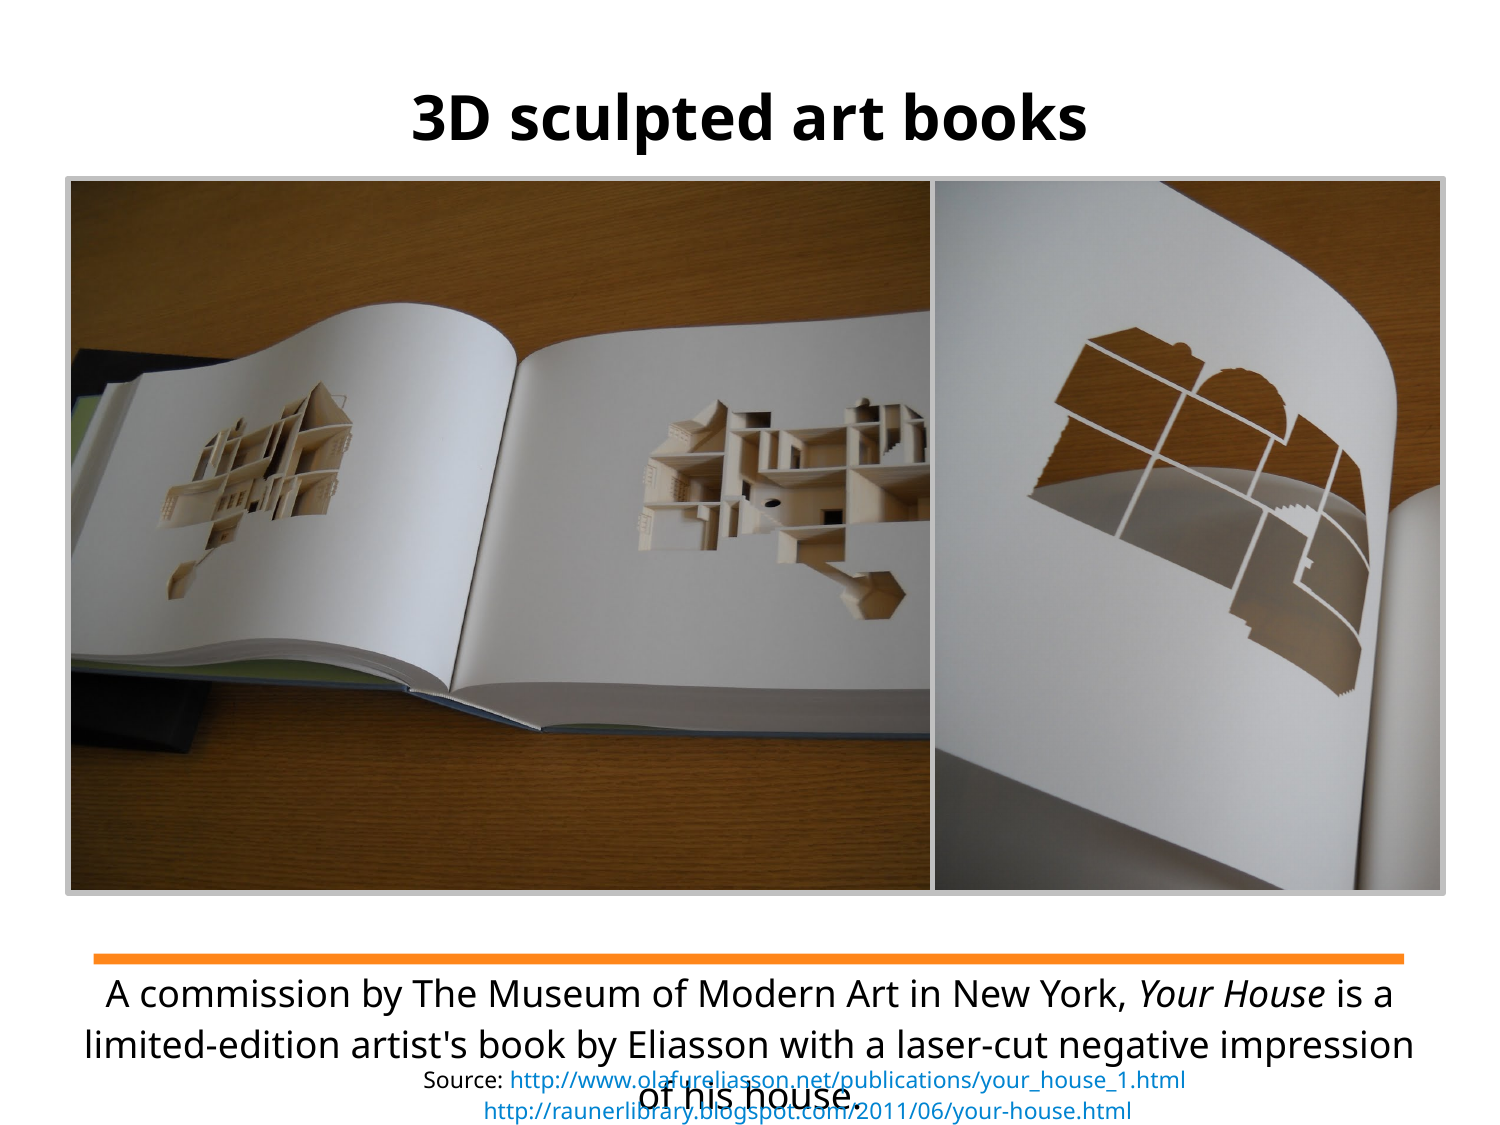

# 3D sculpted art books
A commission by The Museum of Modern Art in New York, Your House is a limited-edition artist's book by Eliasson with a laser-cut negative impression of his house.
Source: http://www.olafureliasson.net/publications/your_house_1.html
http://raunerlibrary.blogspot.com/2011/06/your-house.html